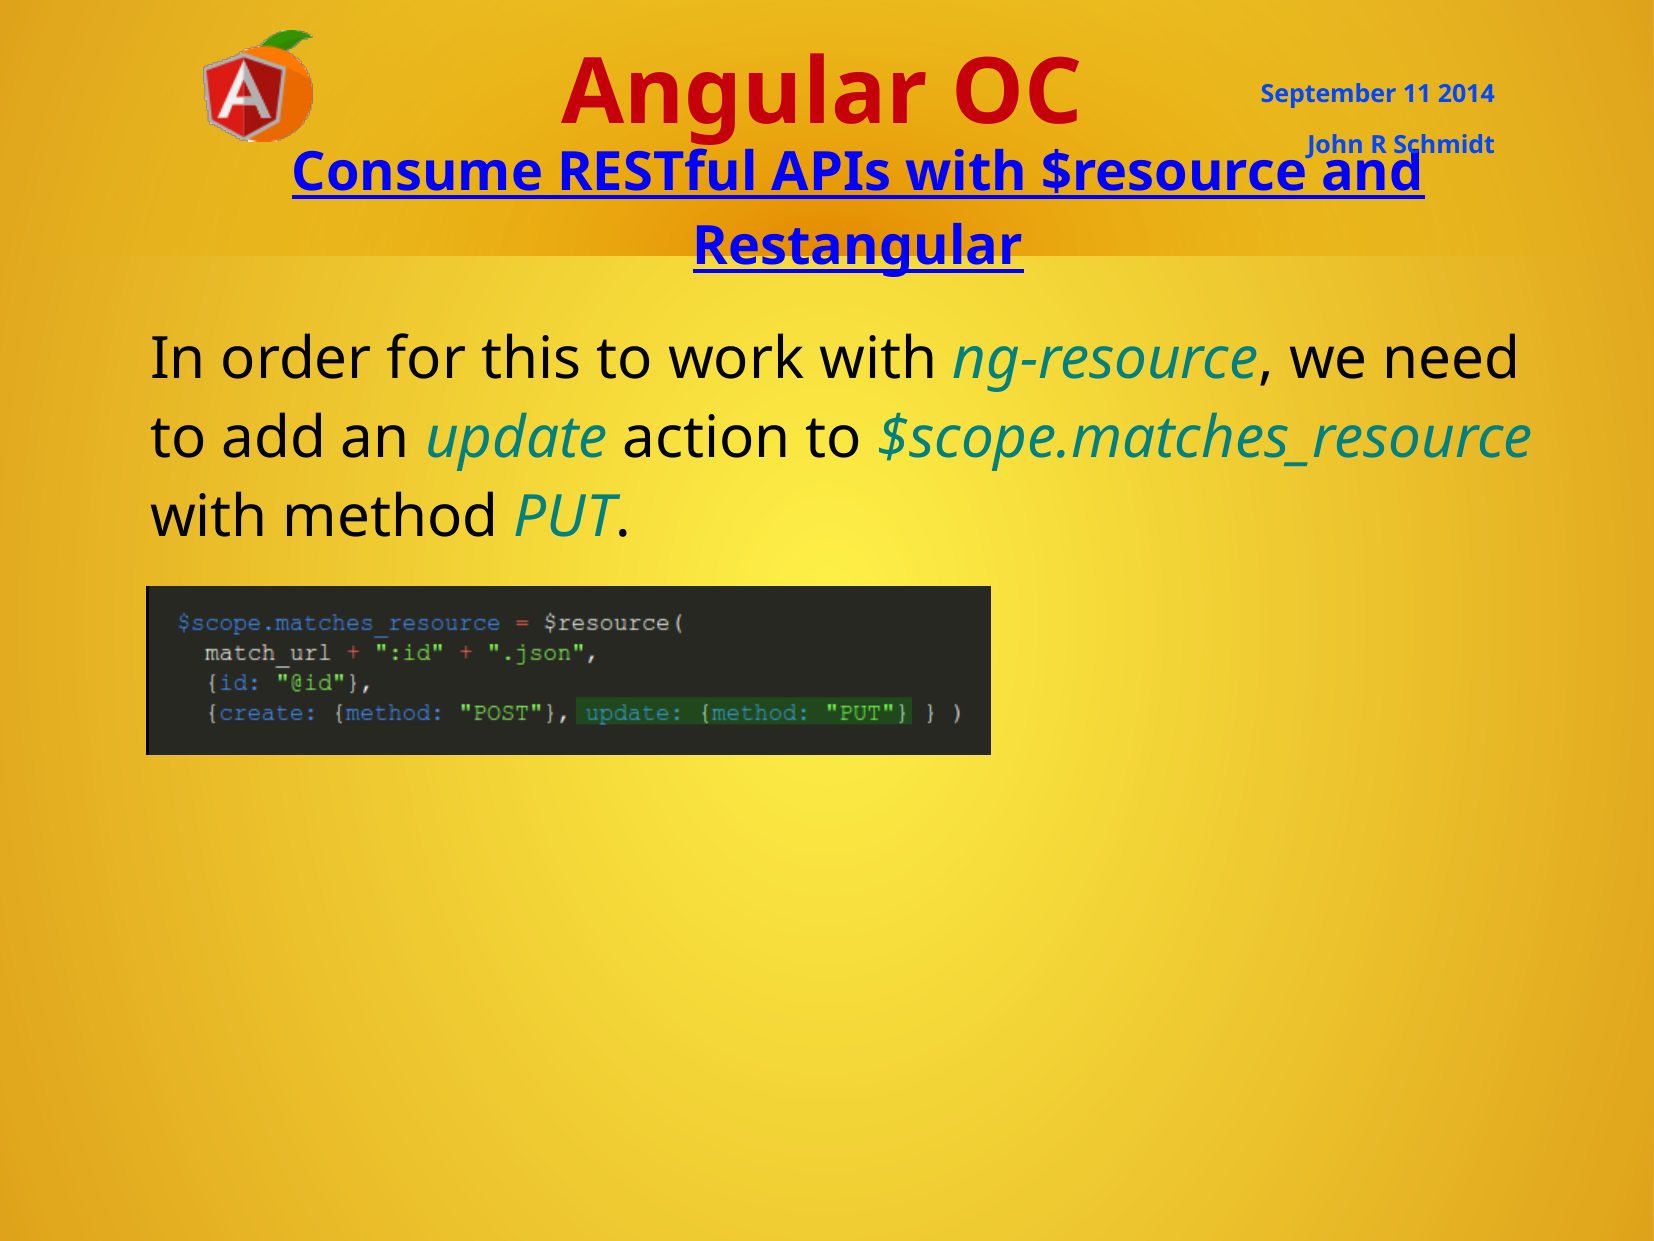

# Angular OC
September 11 2014
John R Schmidt
Consume RESTful APIs with $resource and Restangular
In order for this to work with ng-resource, we need to add an update action to $scope.matches_resource with method PUT.